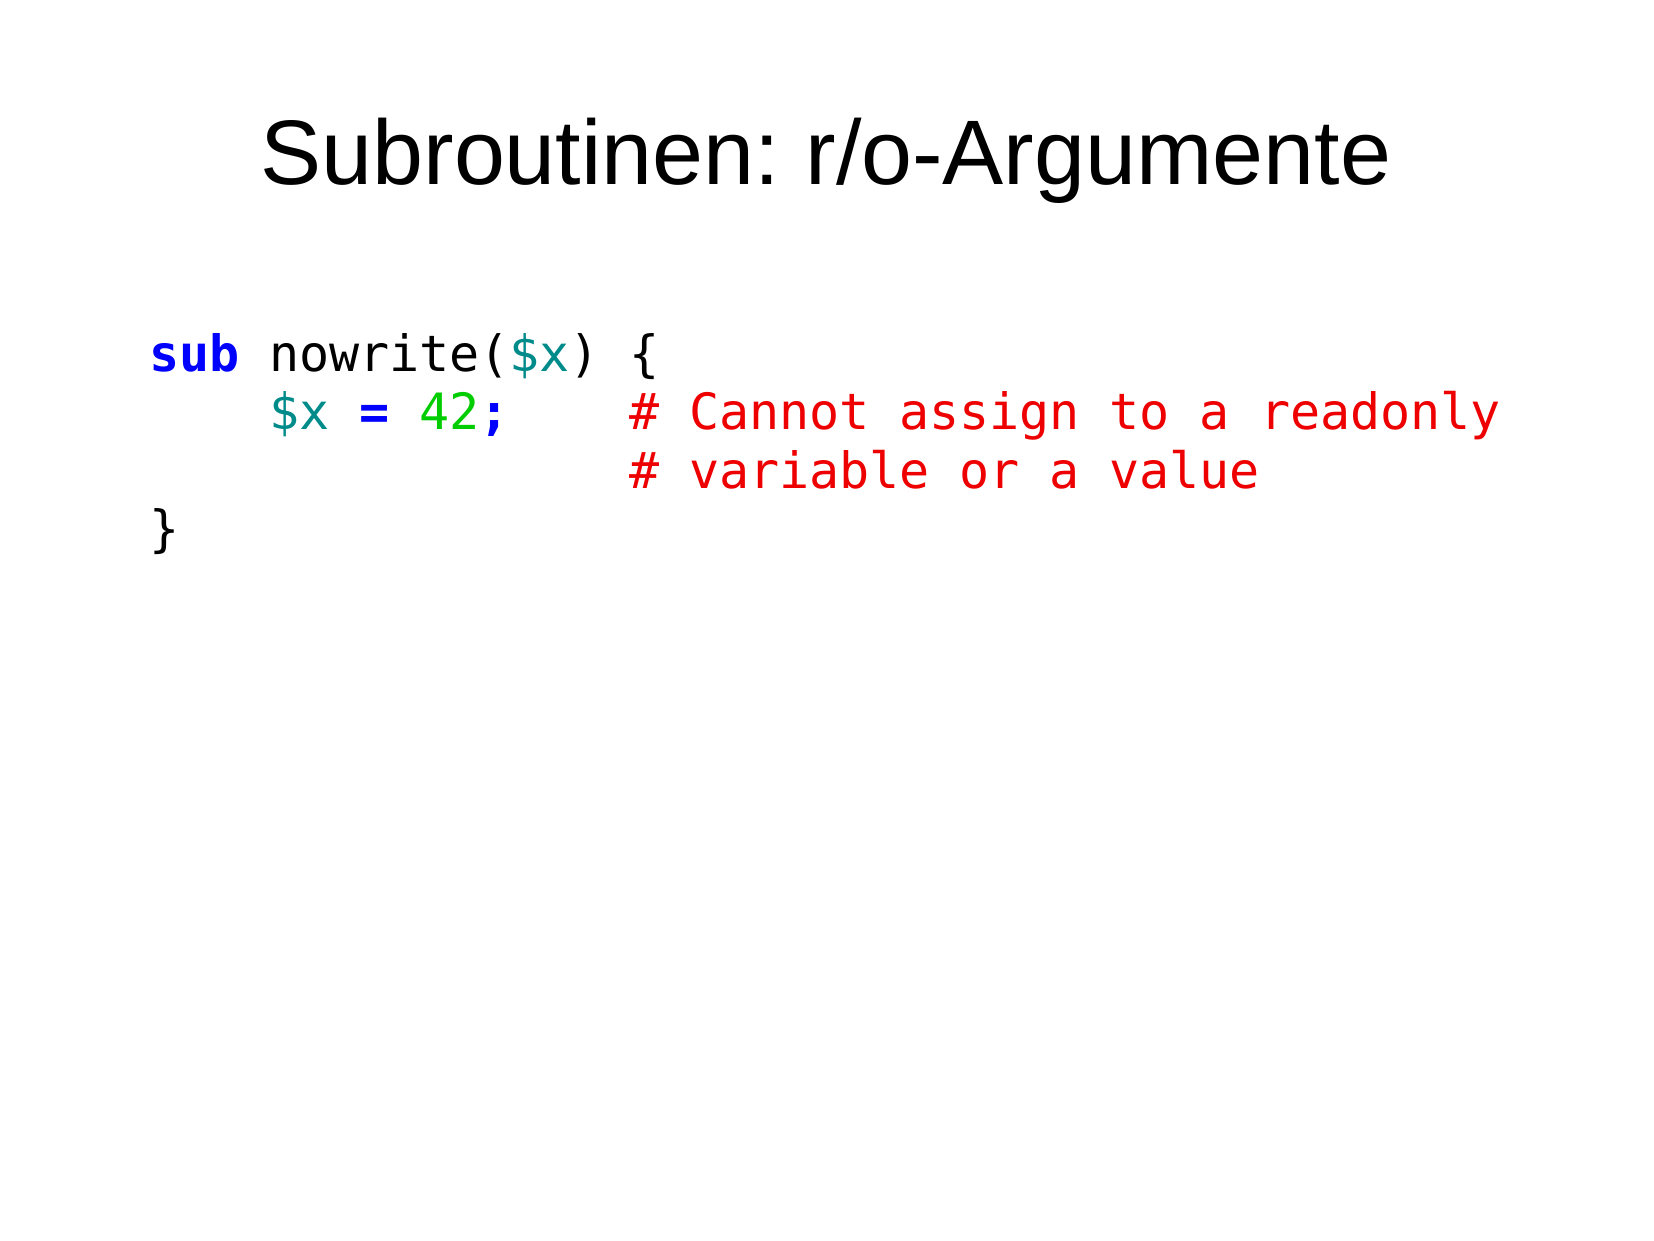

# Subroutinen: r/o-Argumente
sub nowrite($x) {
 $x = 42; # Cannot assign to a readonly
 # variable or a value
}